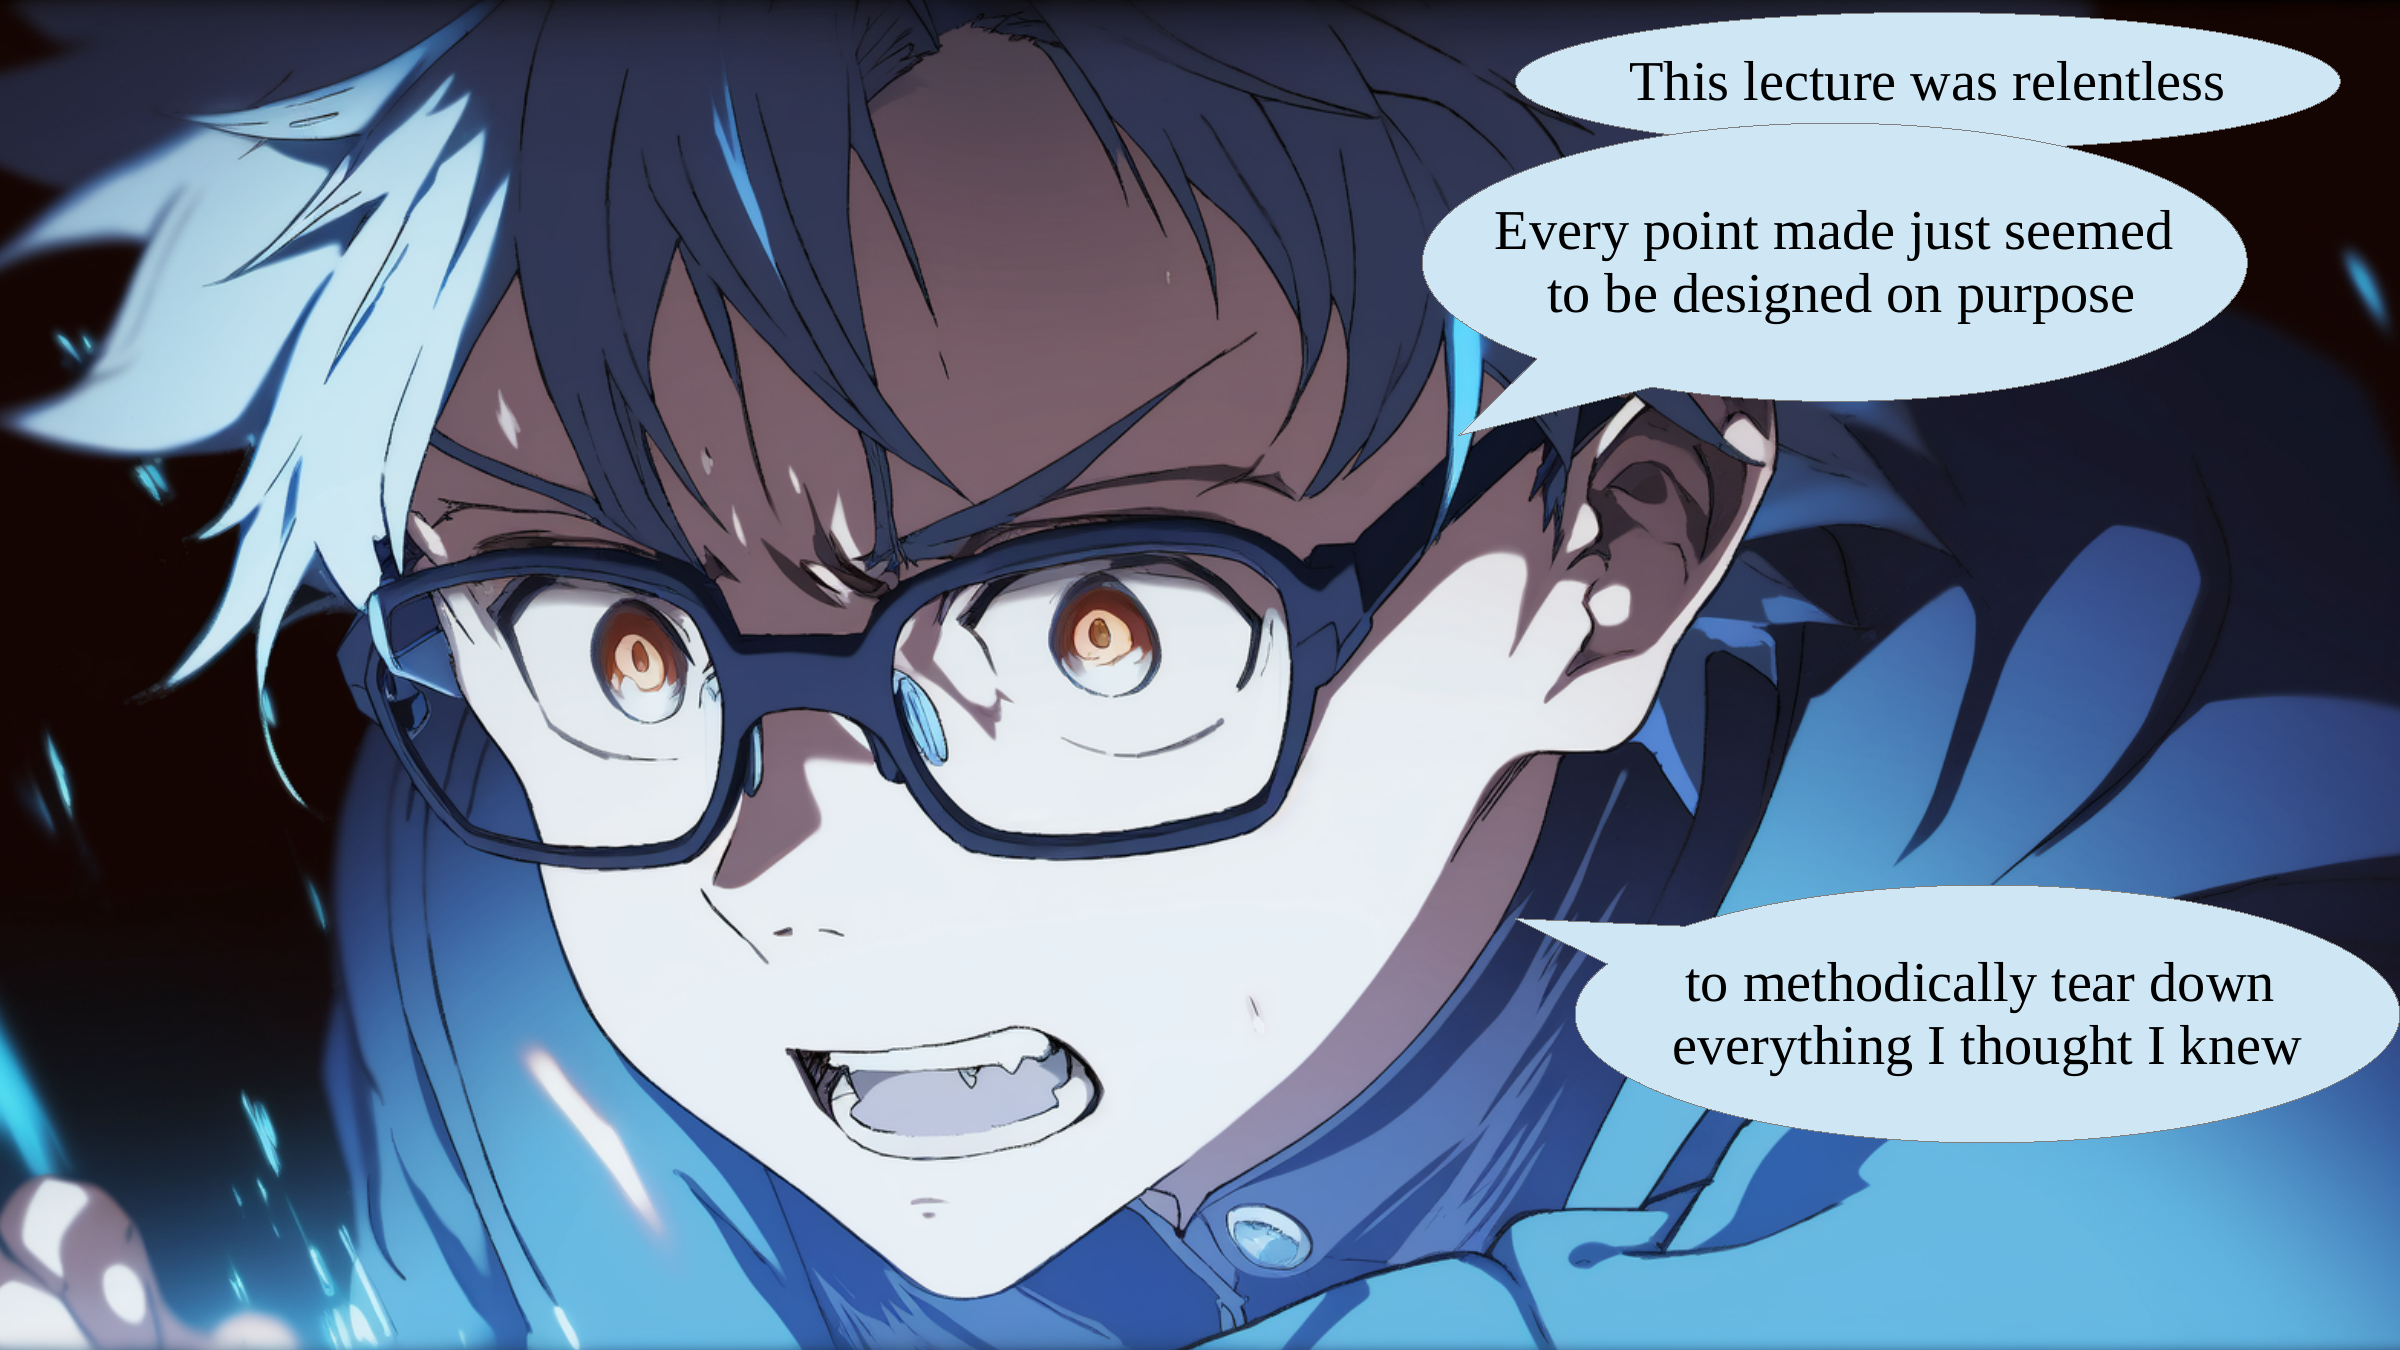

This lecture was relentless
Every point made just seemed
 to be designed on purpose
to methodically tear down
everything I thought I knew